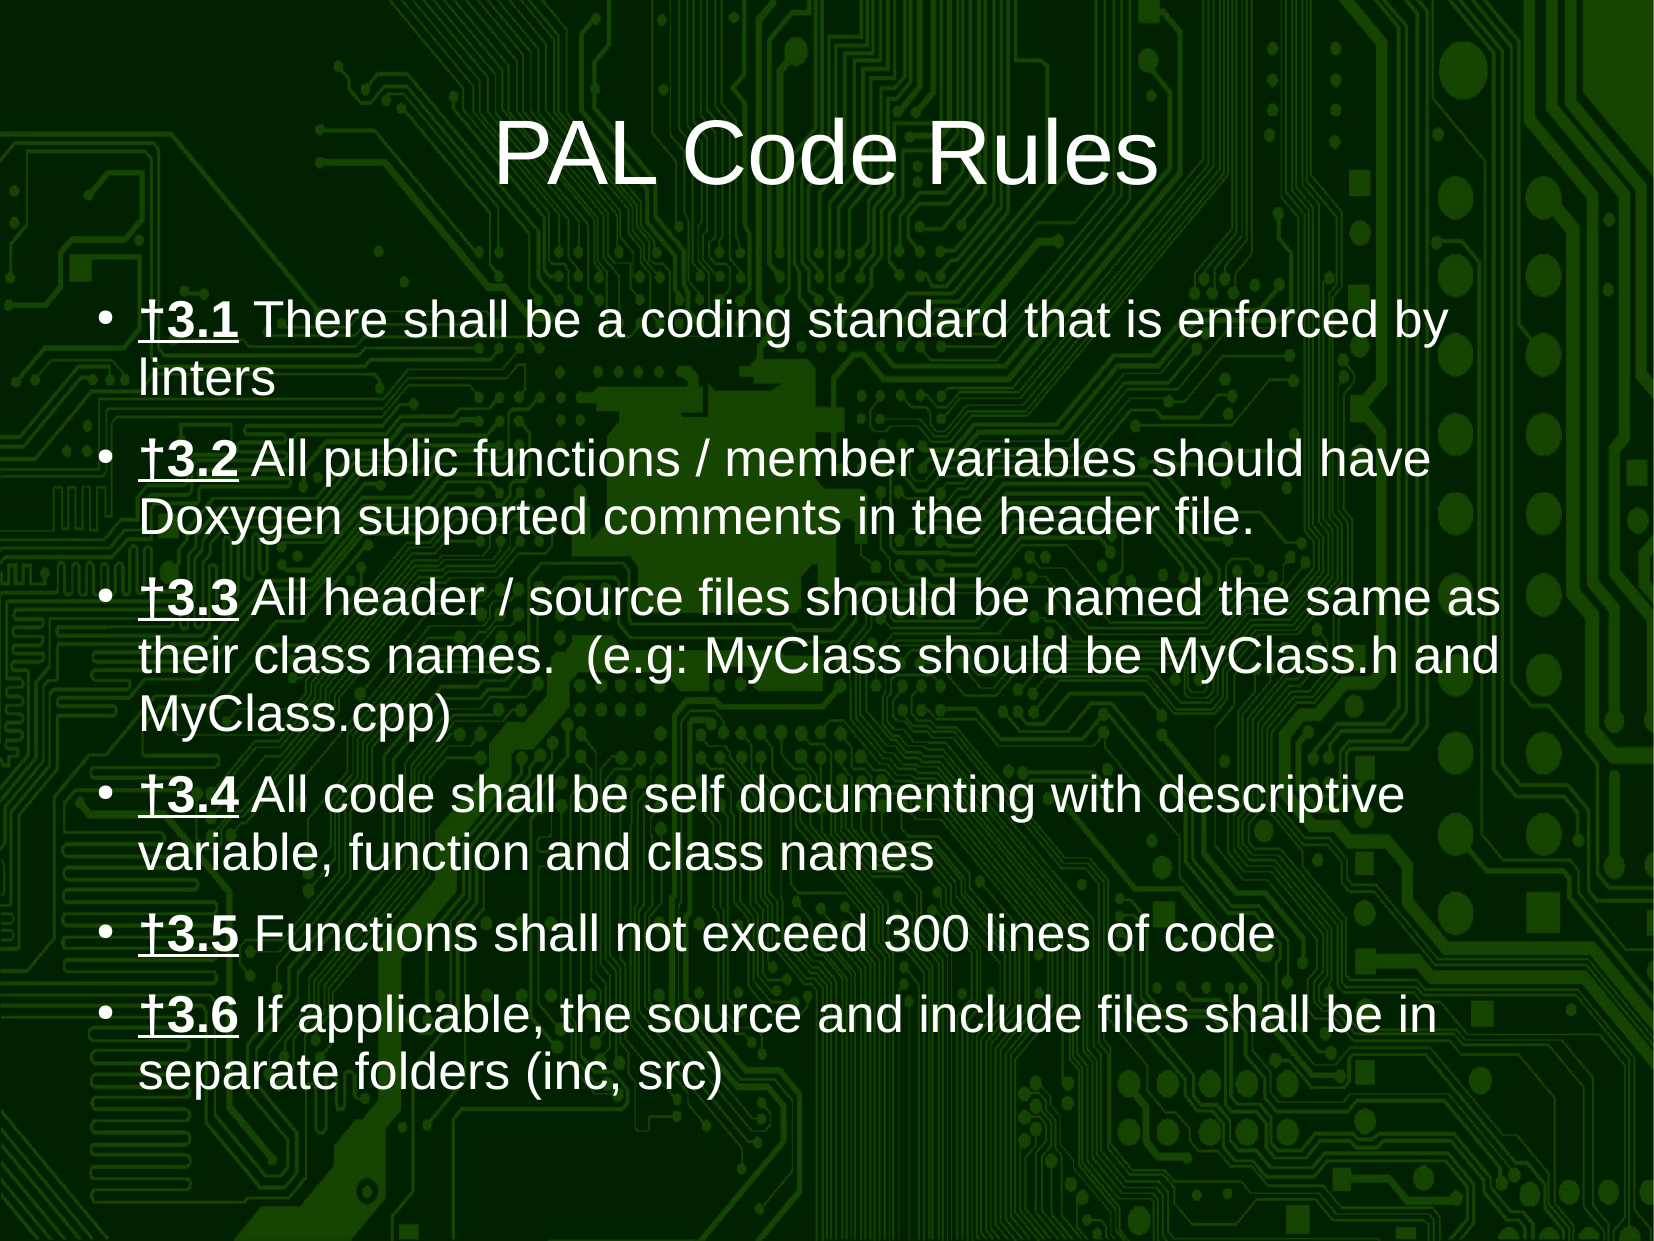

# PAL Code Rules
†3.1 There shall be a coding standard that is enforced by linters
†3.2 All public functions / member variables should have Doxygen supported comments in the header file.
†3.3 All header / source files should be named the same as their class names. (e.g: MyClass should be MyClass.h and MyClass.cpp)
†3.4 All code shall be self documenting with descriptive variable, function and class names
†3.5 Functions shall not exceed 300 lines of code
†3.6 If applicable, the source and include files shall be in separate folders (inc, src)